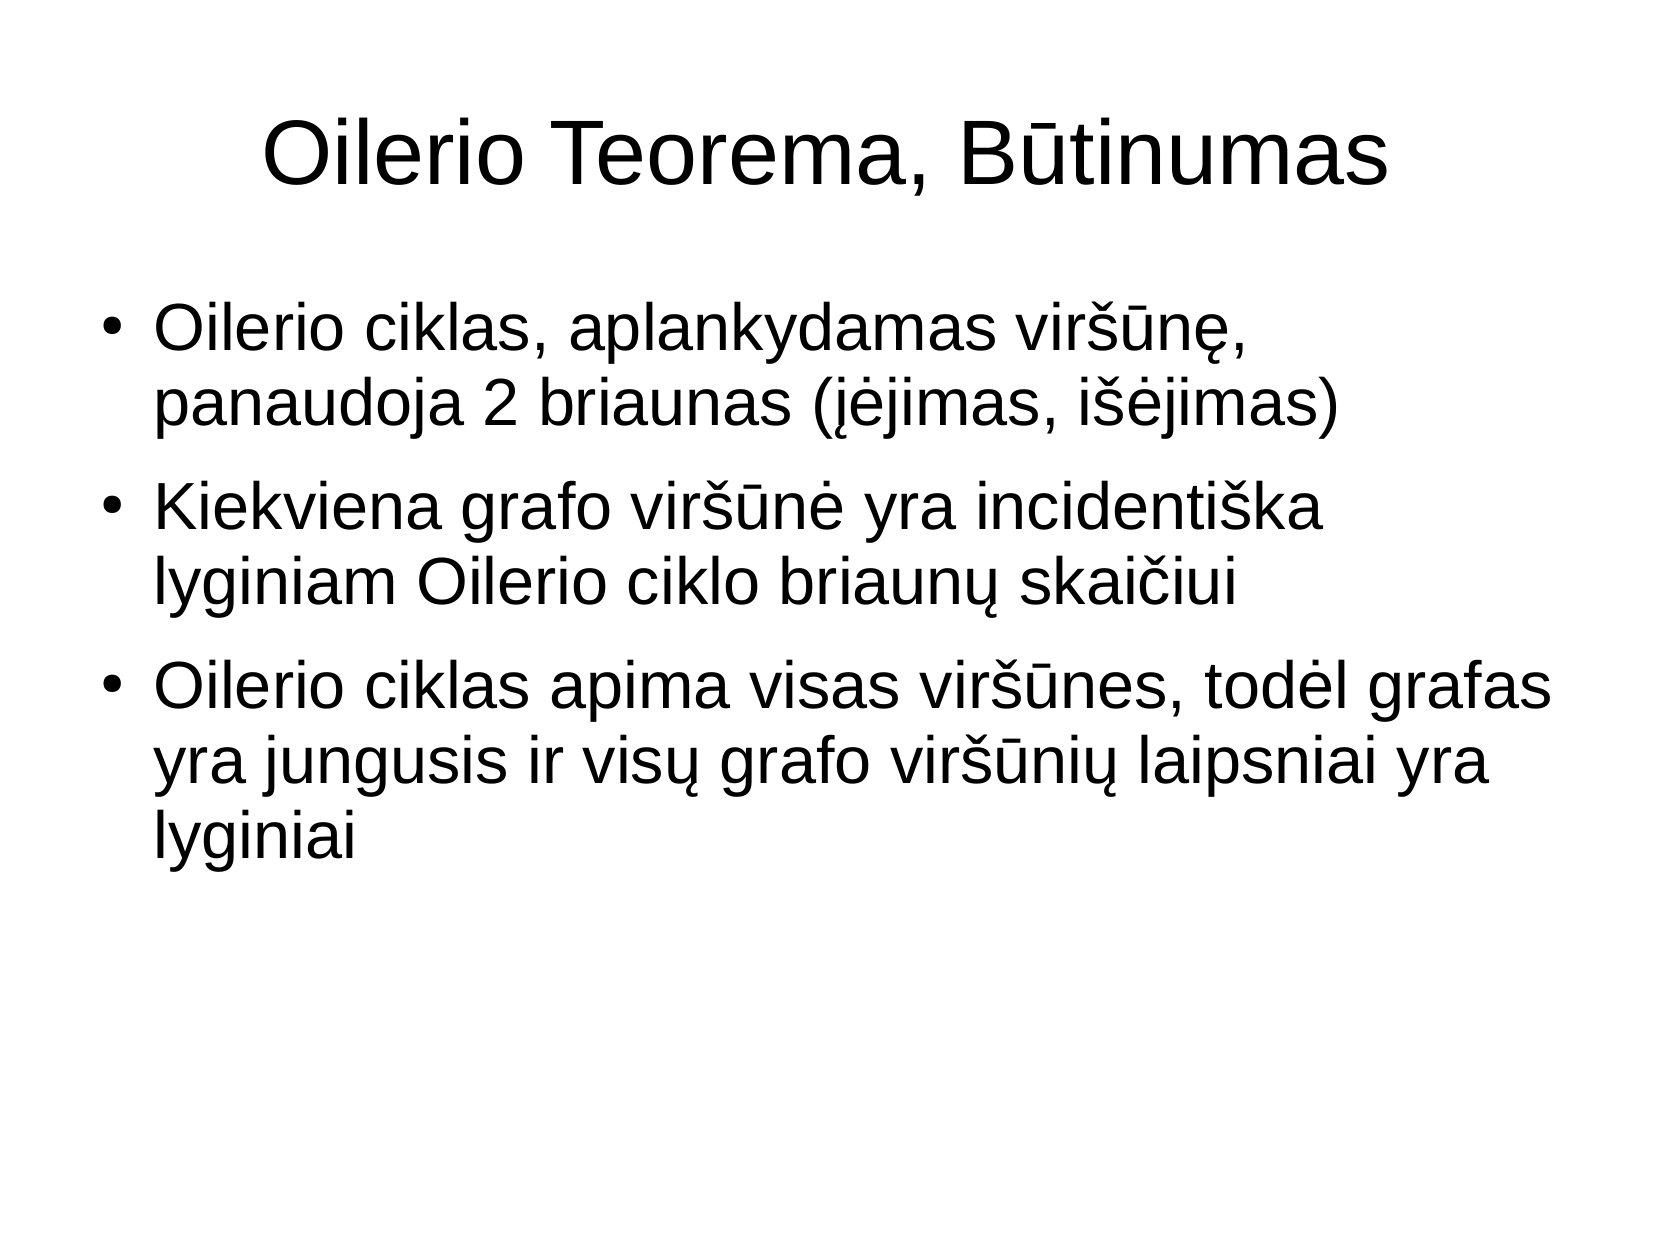

# Oilerio Teorema, Būtinumas
Oilerio ciklas, aplankydamas viršūnę, panaudoja 2 briaunas (įėjimas, išėjimas)
Kiekviena grafo viršūnė yra incidentiška lyginiam Oilerio ciklo briaunų skaičiui
Oilerio ciklas apima visas viršūnes, todėl grafas yra jungusis ir visų grafo viršūnių laipsniai yra lyginiai